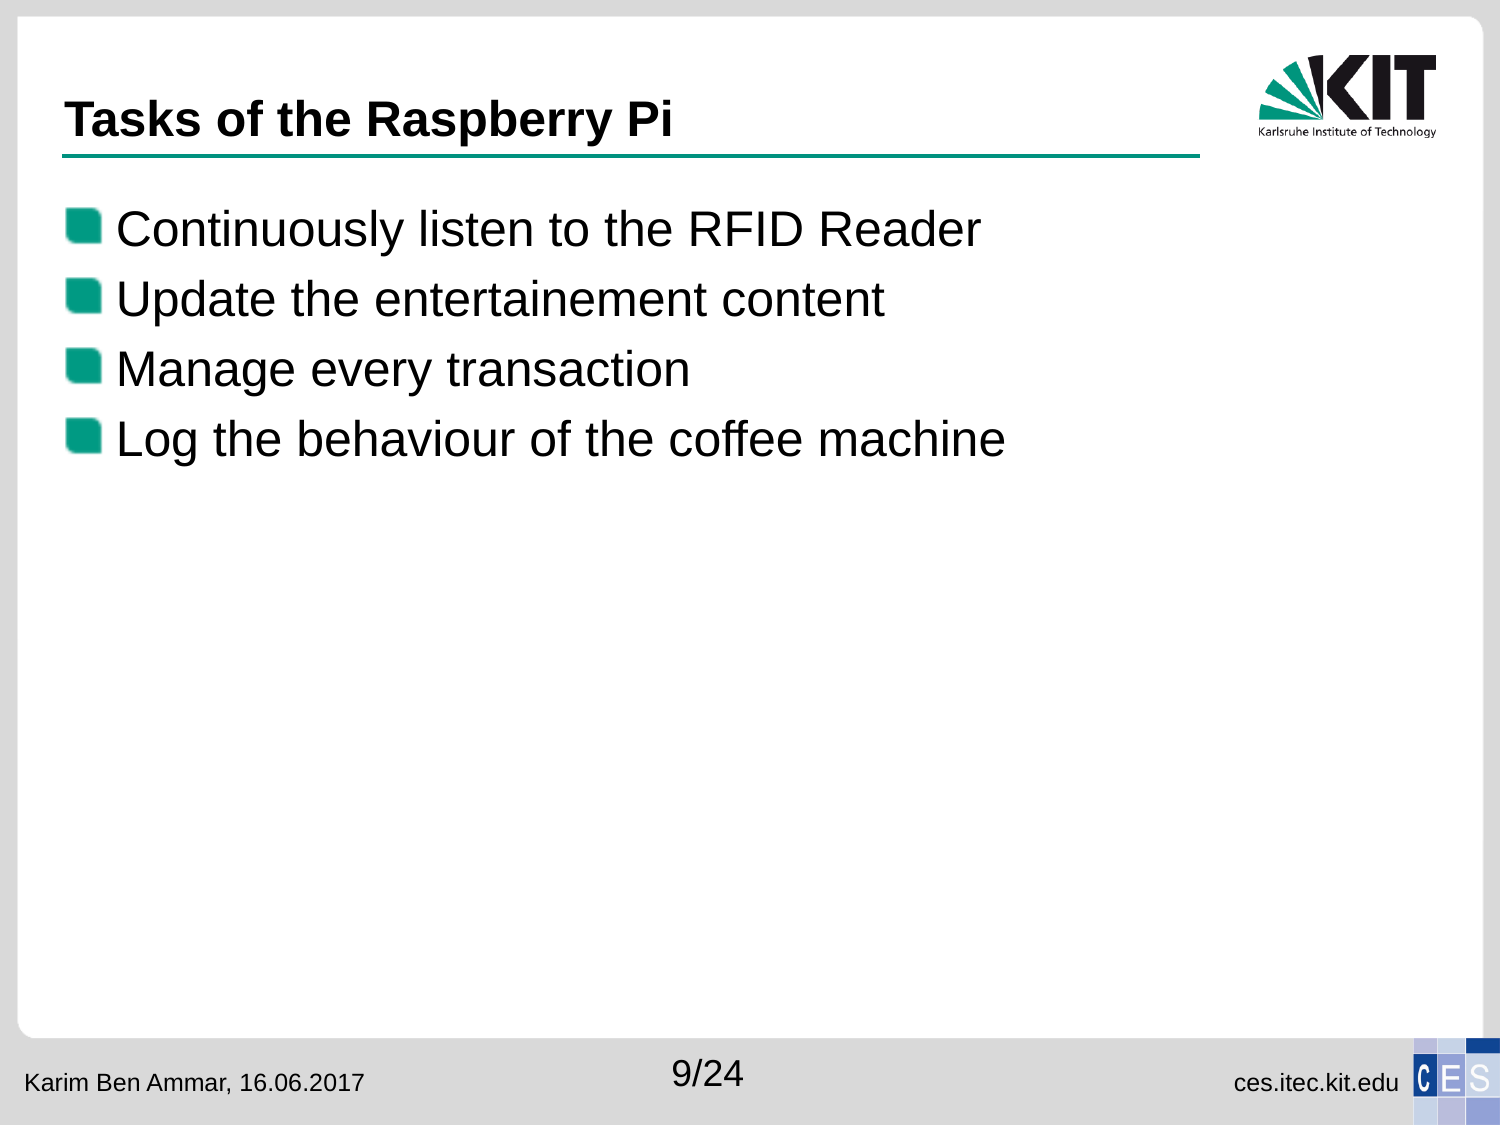

# Tasks of the Raspberry Pi
Continuously listen to the RFID Reader
Update the entertainement content
Manage every transaction
Log the behaviour of the coffee machine
9/24